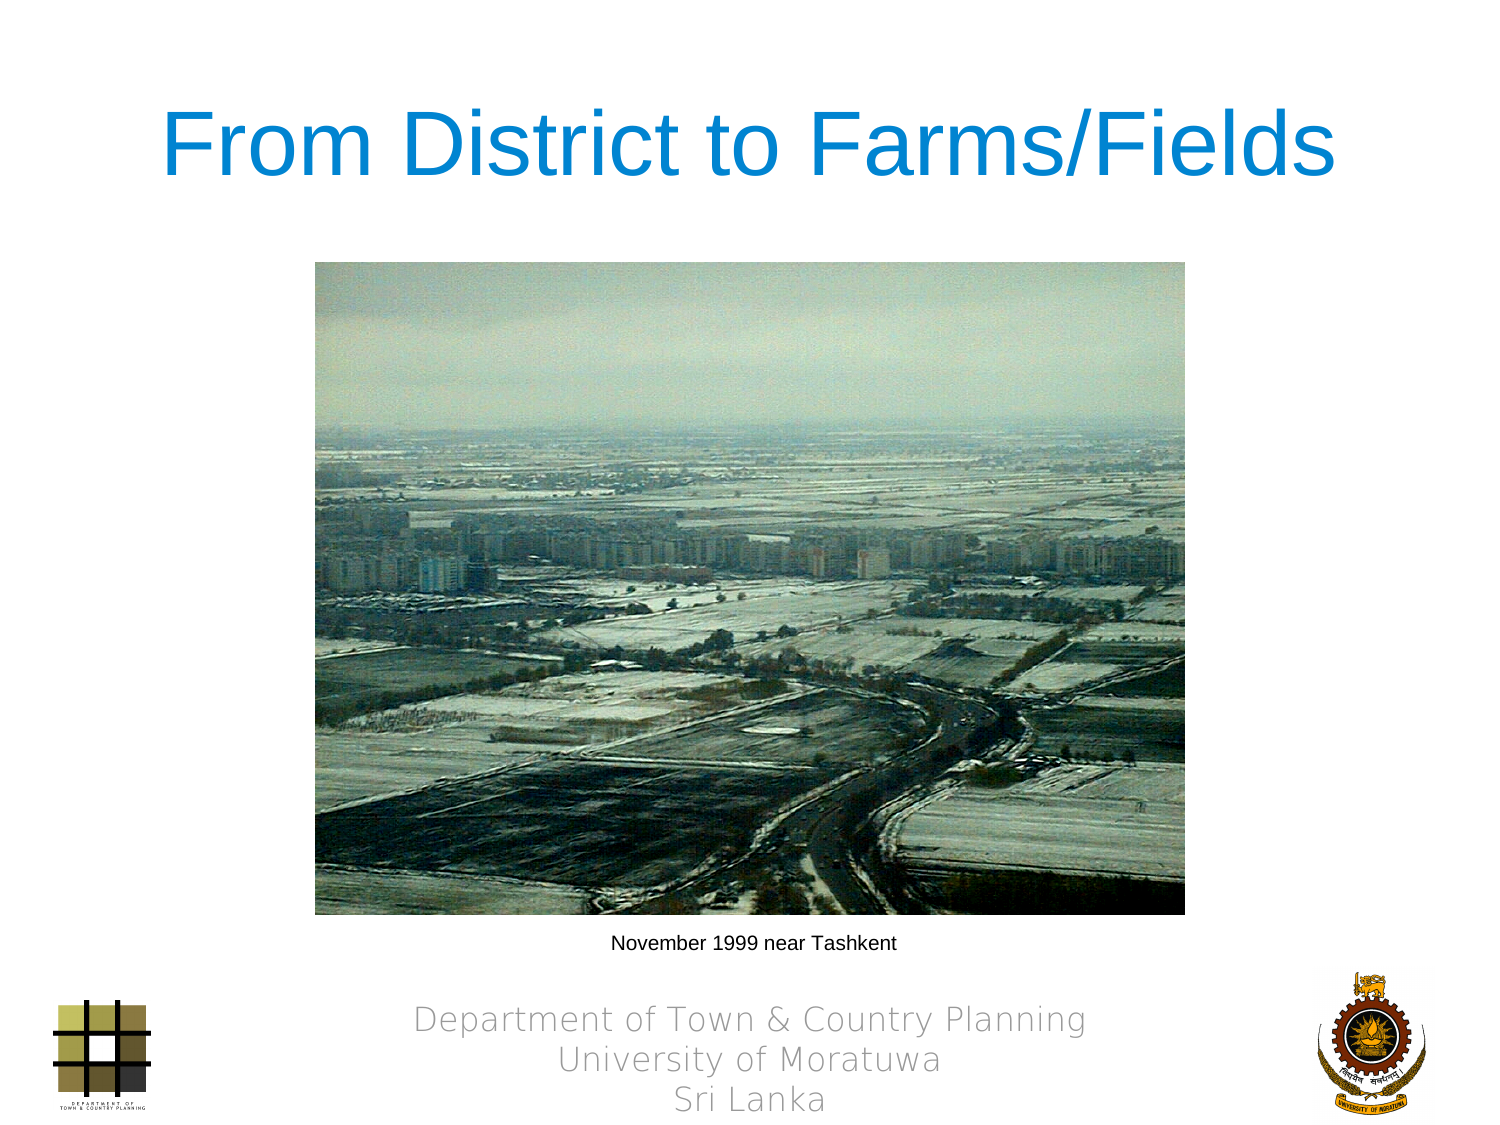

# From District to Farms/Fields
November 1999 near Tashkent